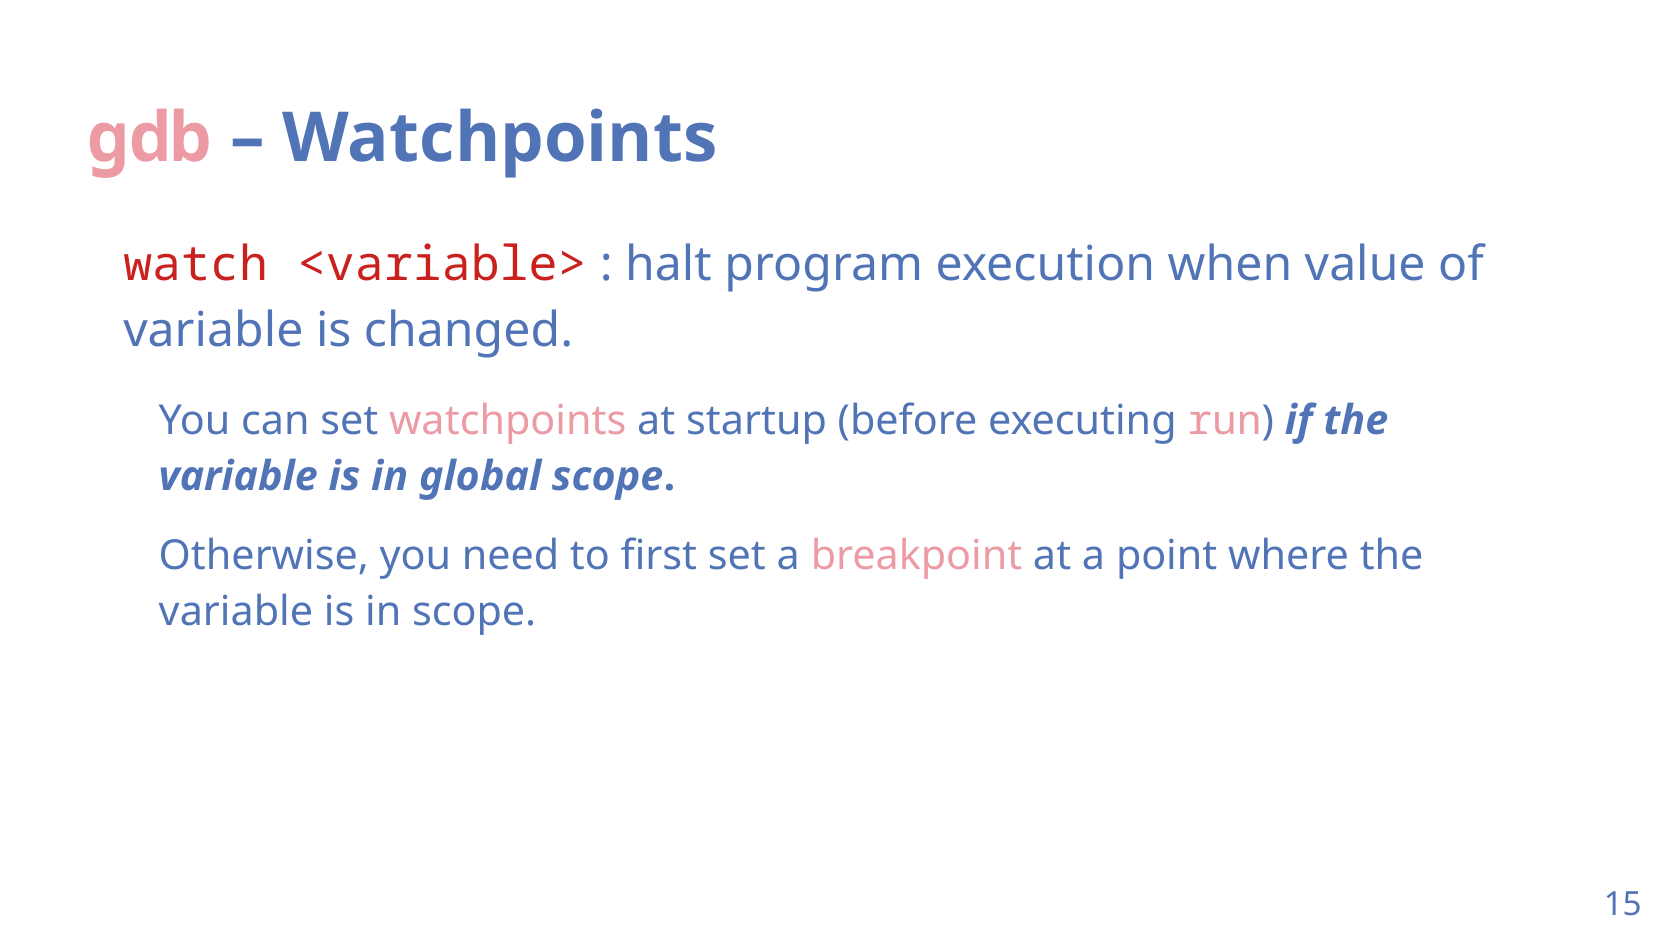

# gdb – Watchpoints
watch <variable> : halt program execution when value of variable is changed.
You can set watchpoints at startup (before executing run) if the variable is in global scope.
Otherwise, you need to first set a breakpoint at a point where the variable is in scope.
15